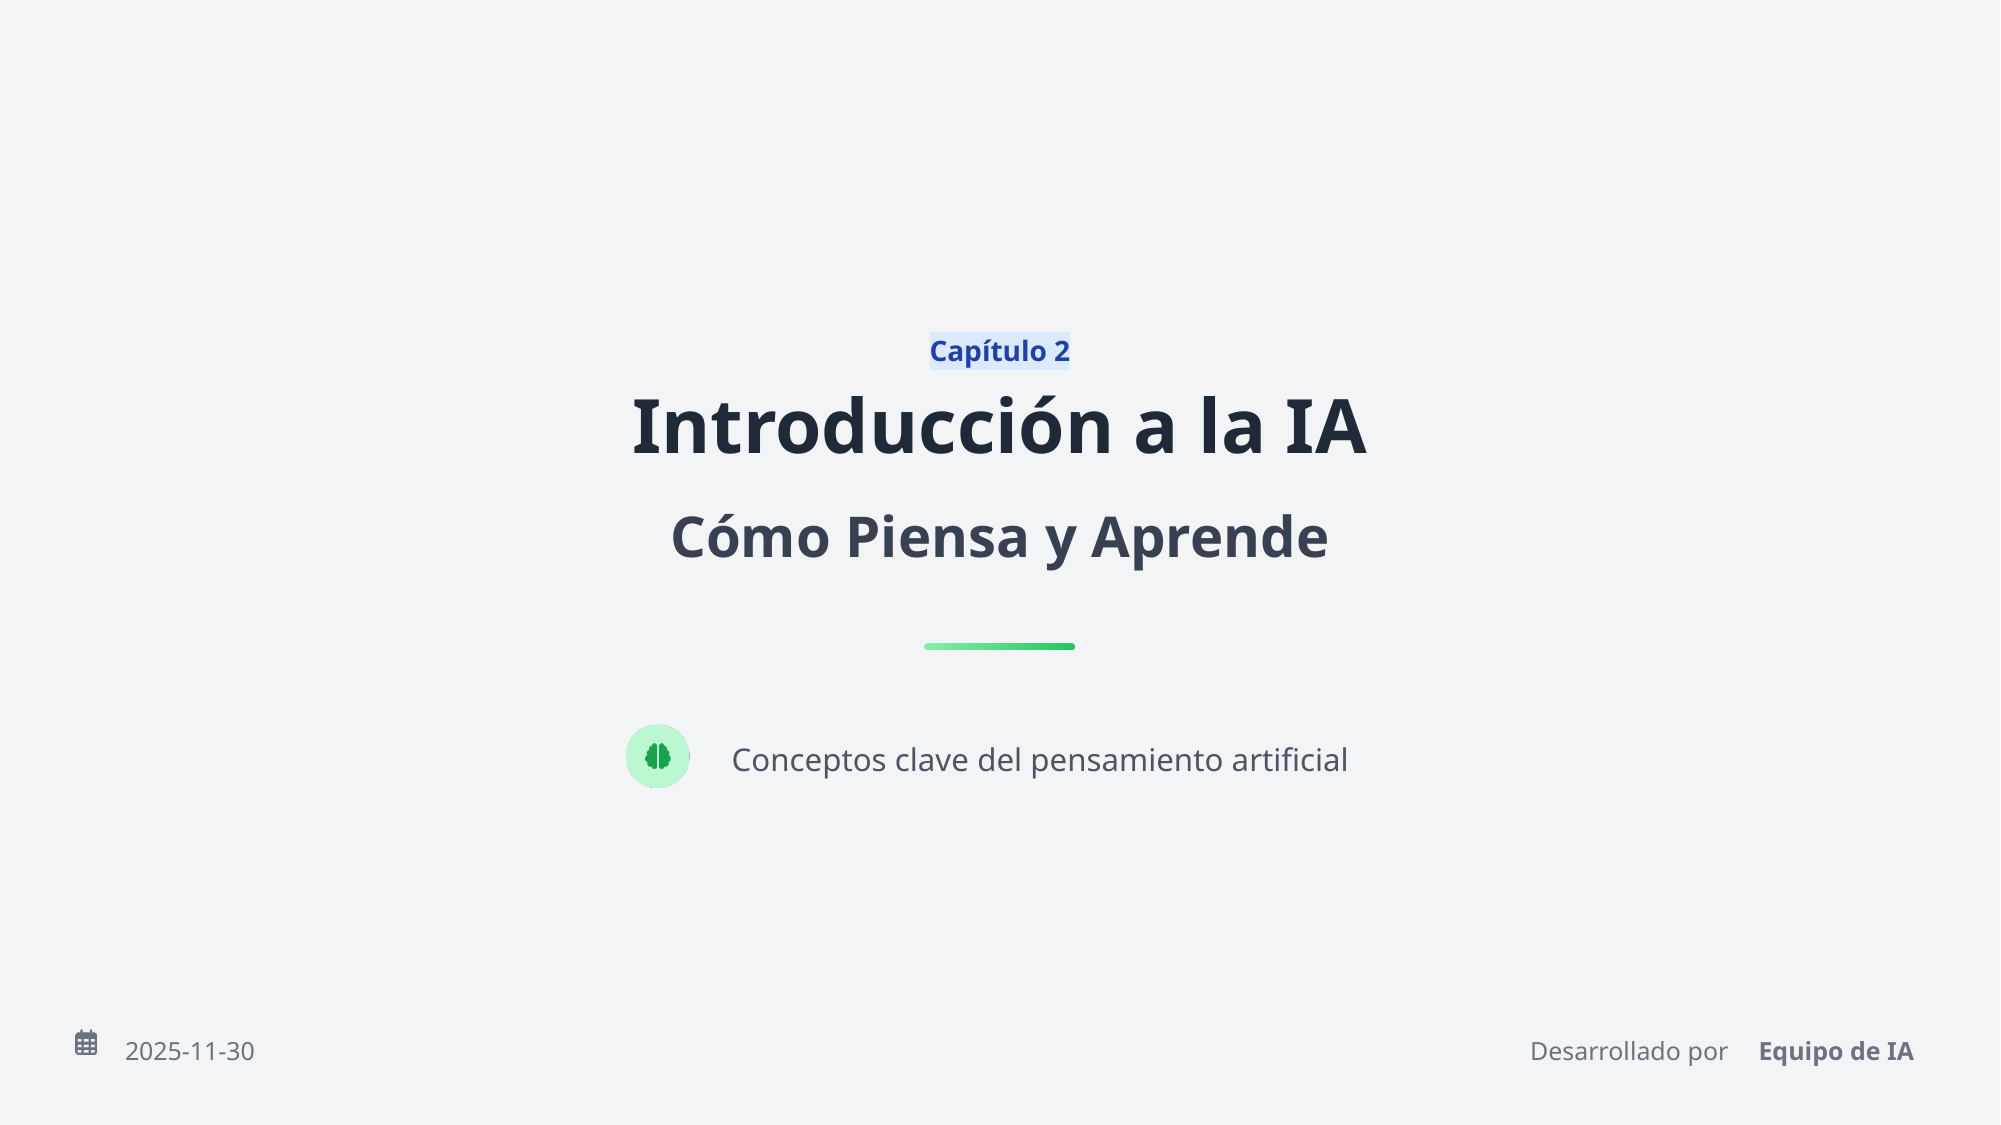

Capítulo 2
Introducción a la IA
Cómo Piensa y Aprende
Conceptos clave del pensamiento artificial
2025-11-30
Desarrollado por
Equipo de IA